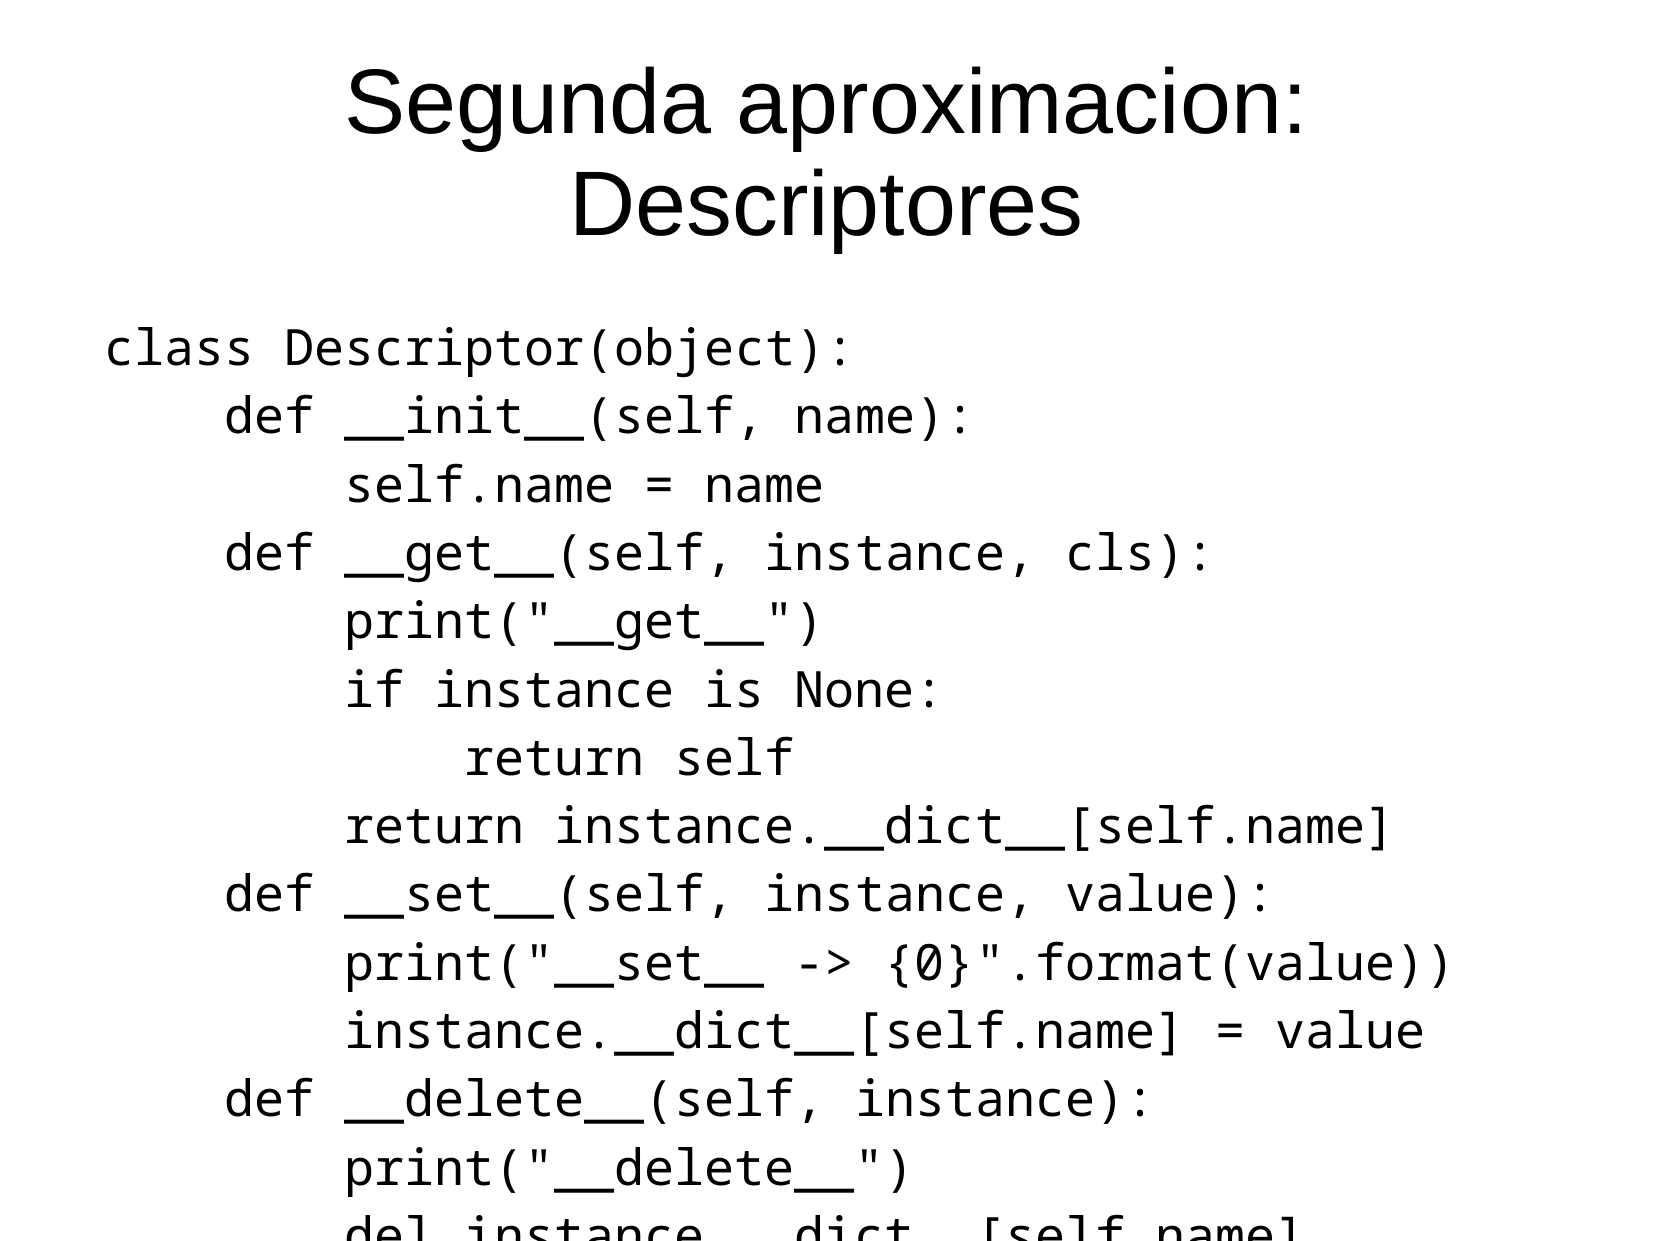

# Segunda aproximacion: Descriptores
class Descriptor(object):
 def __init__(self, name):
 self.name = name
 def __get__(self, instance, cls):
 print("__get__")
 if instance is None:
 return self
 return instance.__dict__[self.name]
 def __set__(self, instance, value):
 print("__set__ -> {0}".format(value))
 instance.__dict__[self.name] = value
 def __delete__(self, instance):
 print("__delete__")
 del instance.__dict__[self.name]
class Spam(object):
 foo = Descriptor("foo")